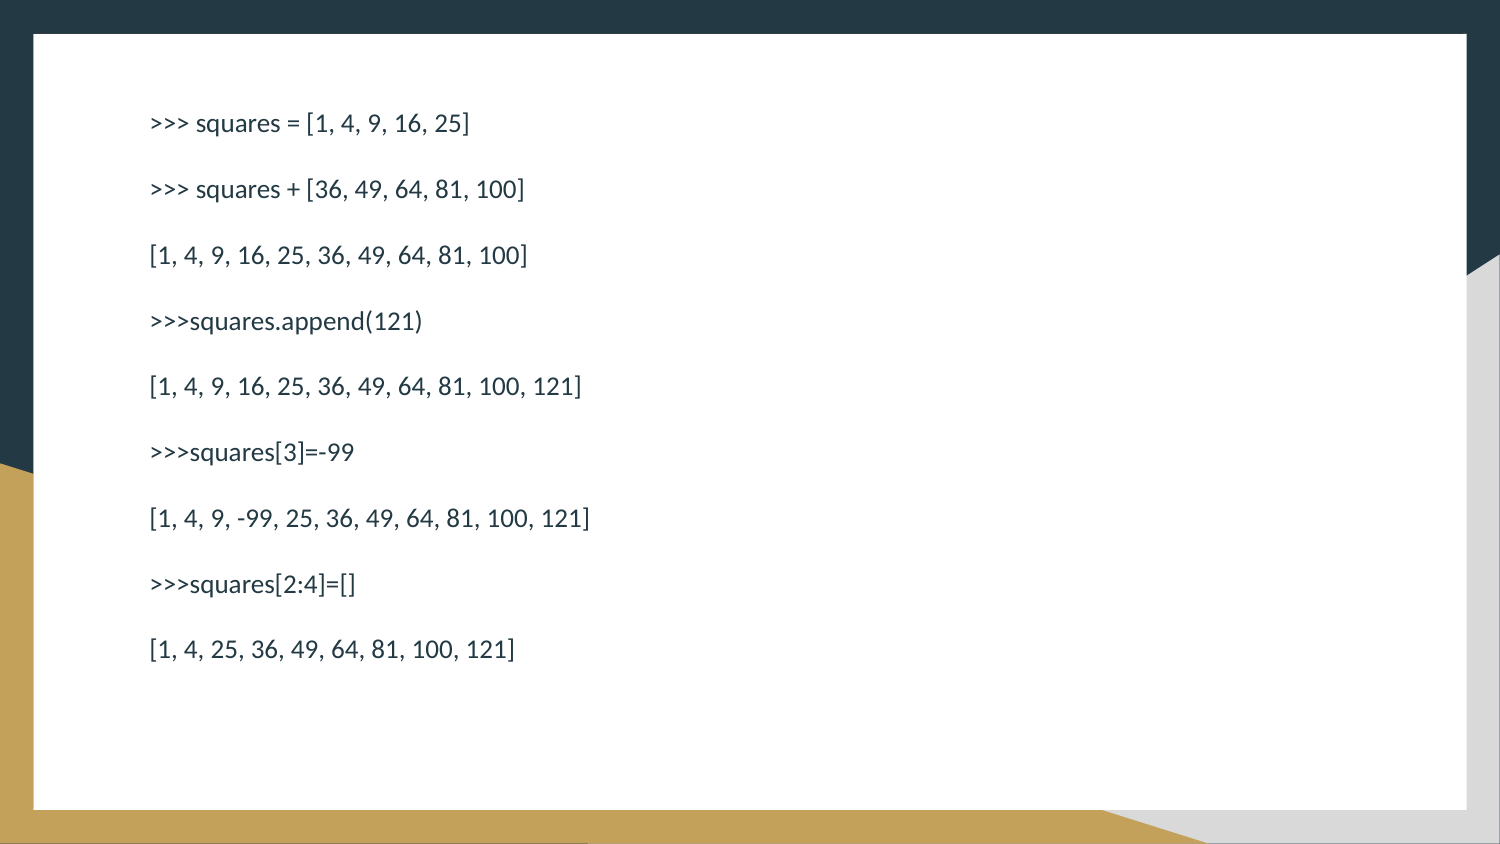

# >>> squares = [1, 4, 9, 16, 25]
>>> squares + [36, 49, 64, 81, 100]
[1, 4, 9, 16, 25, 36, 49, 64, 81, 100]
>>>squares.append(121)
[1, 4, 9, 16, 25, 36, 49, 64, 81, 100, 121]
>>>squares[3]=-99
[1, 4, 9, -99, 25, 36, 49, 64, 81, 100, 121]
>>>squares[2:4]=[]
[1, 4, 25, 36, 49, 64, 81, 100, 121]